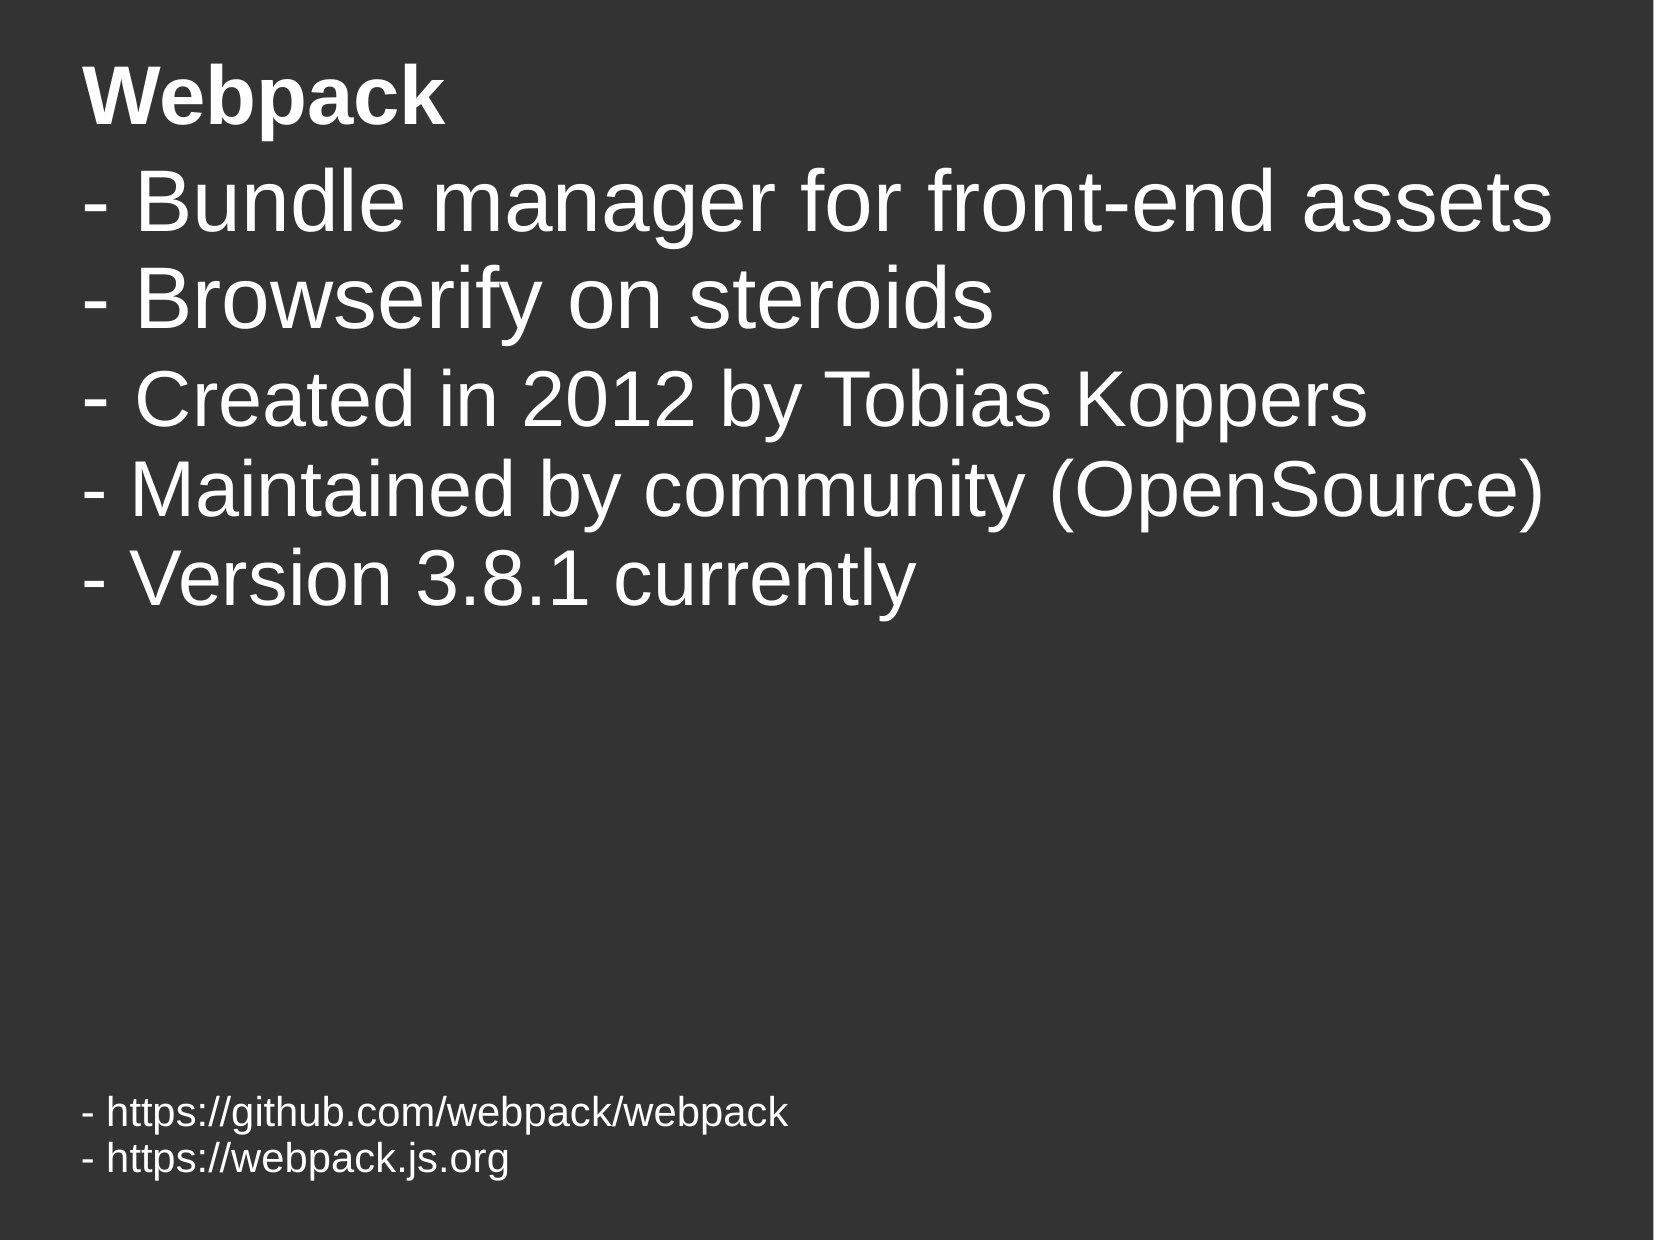

Webpack
# - Bundle manager for front-end assets - Browserify on steroids - Created in 2012 by Tobias Koppers - Maintained by community (OpenSource) - Version 3.8.1 currently
- https://github.com/webpack/webpack
- https://webpack.js.org